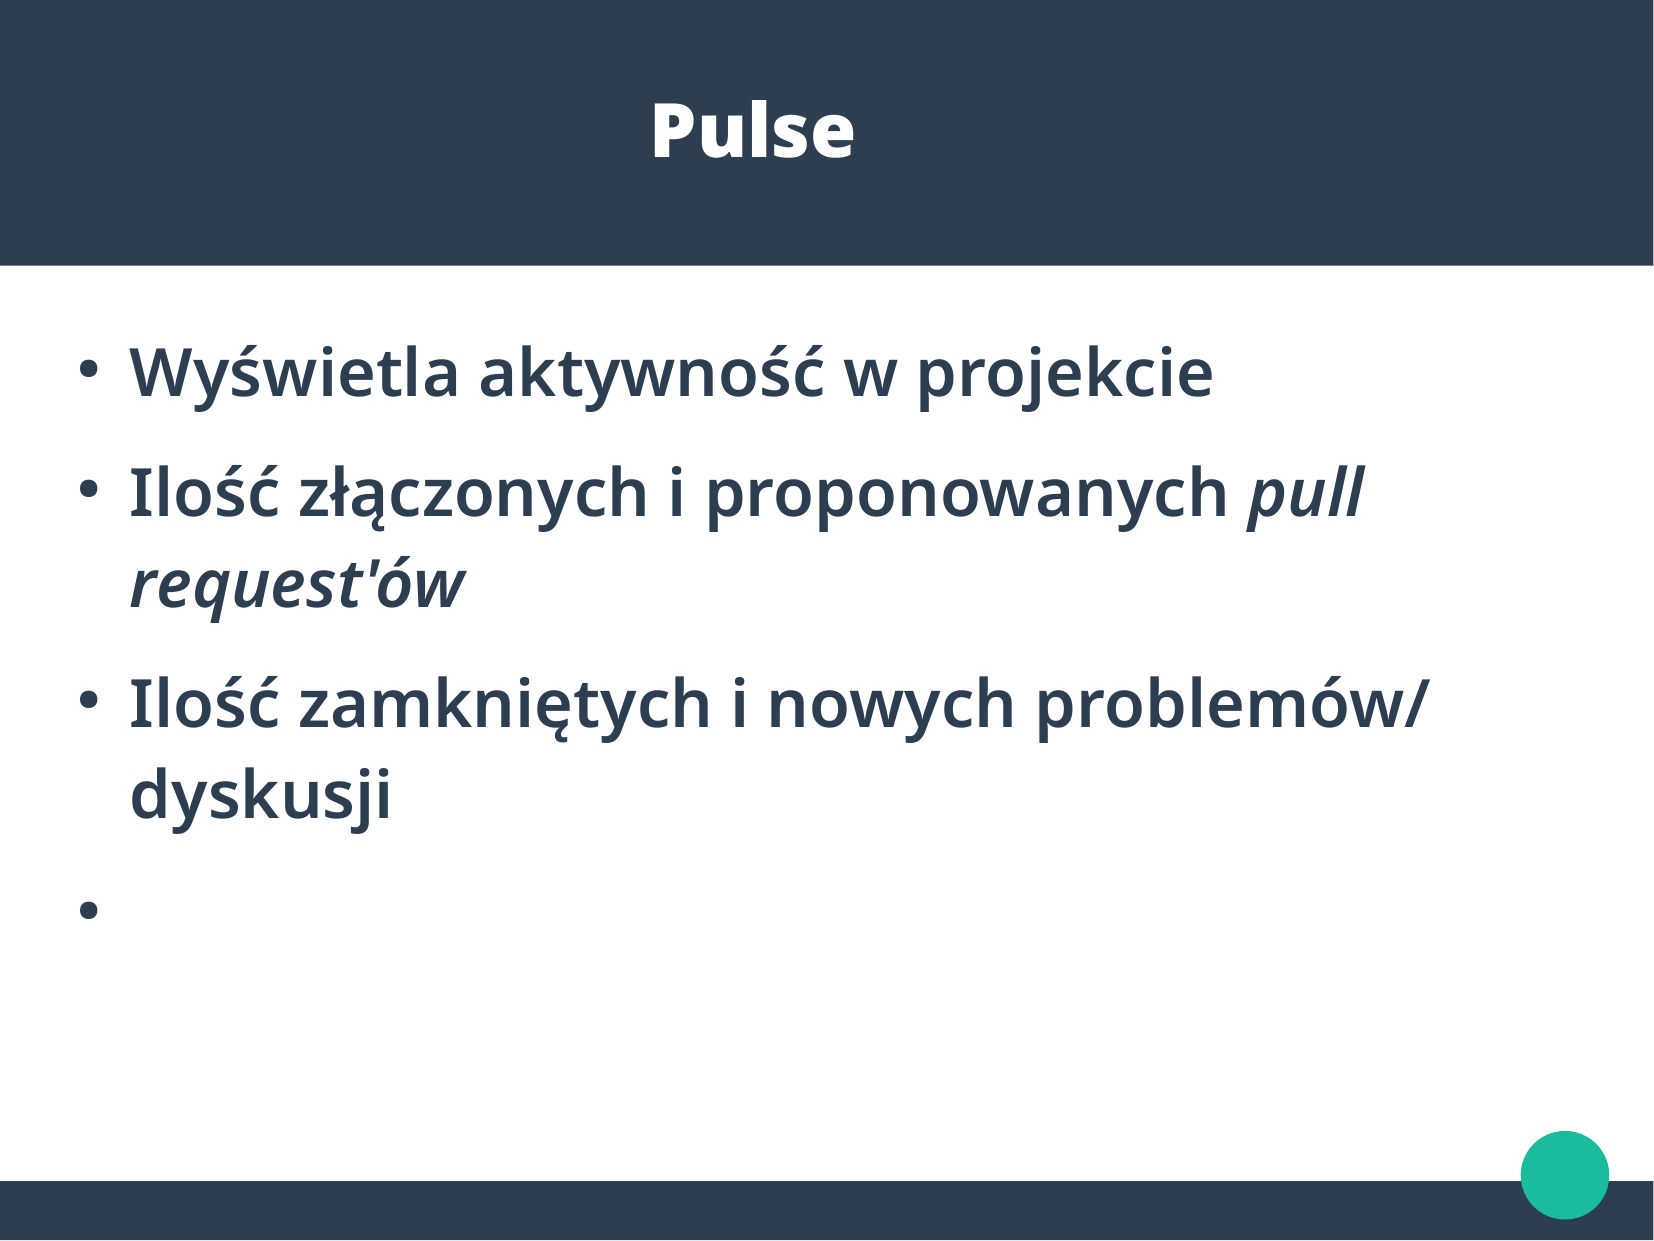

# Pulse
Wyświetla aktywność w projekcie
Ilość złączonych i proponowanych pull request'ów
Ilość zamkniętych i nowych problemów/ dyskusji